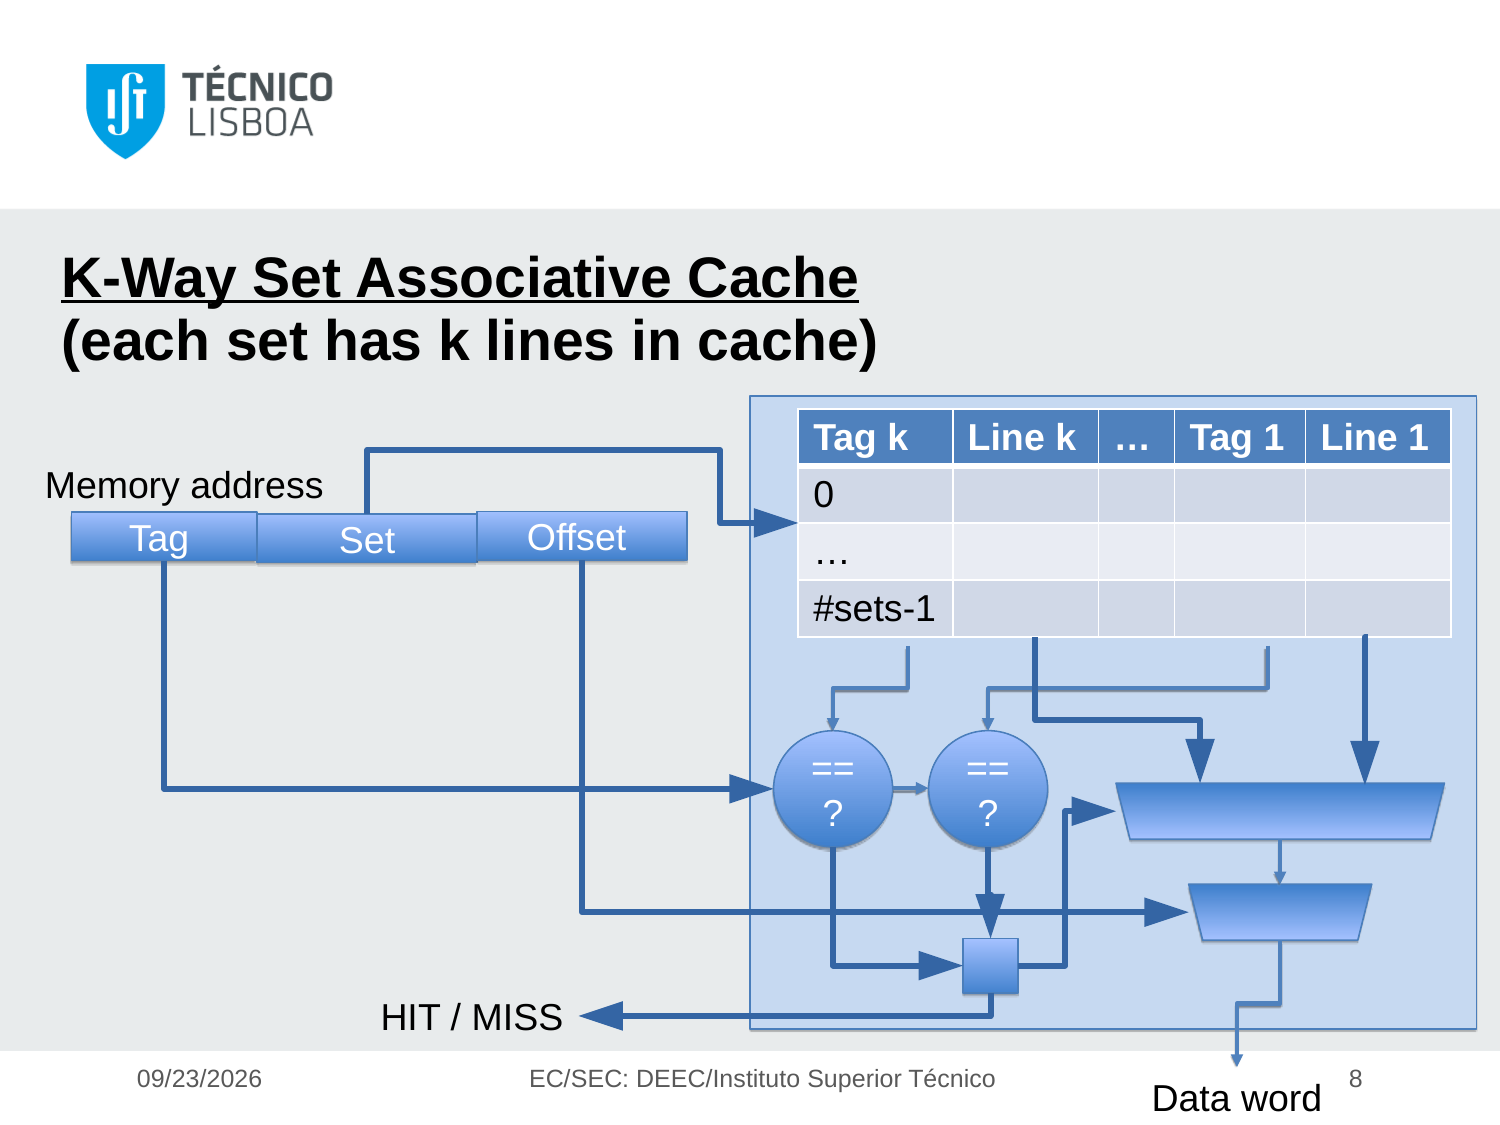

# K-Way Set Associative Cache (each set has k lines in cache)
| Tag k | Line k | … | Tag 1 | Line 1 |
| --- | --- | --- | --- | --- |
| 0 | | | | |
| … | | | | |
| #sets-1 | | | | |
Memory address
Offset
Tag
Set
==?
==?
HIT / MISS
EC/SEC: DEEC/Instituto Superior Técnico
Data word